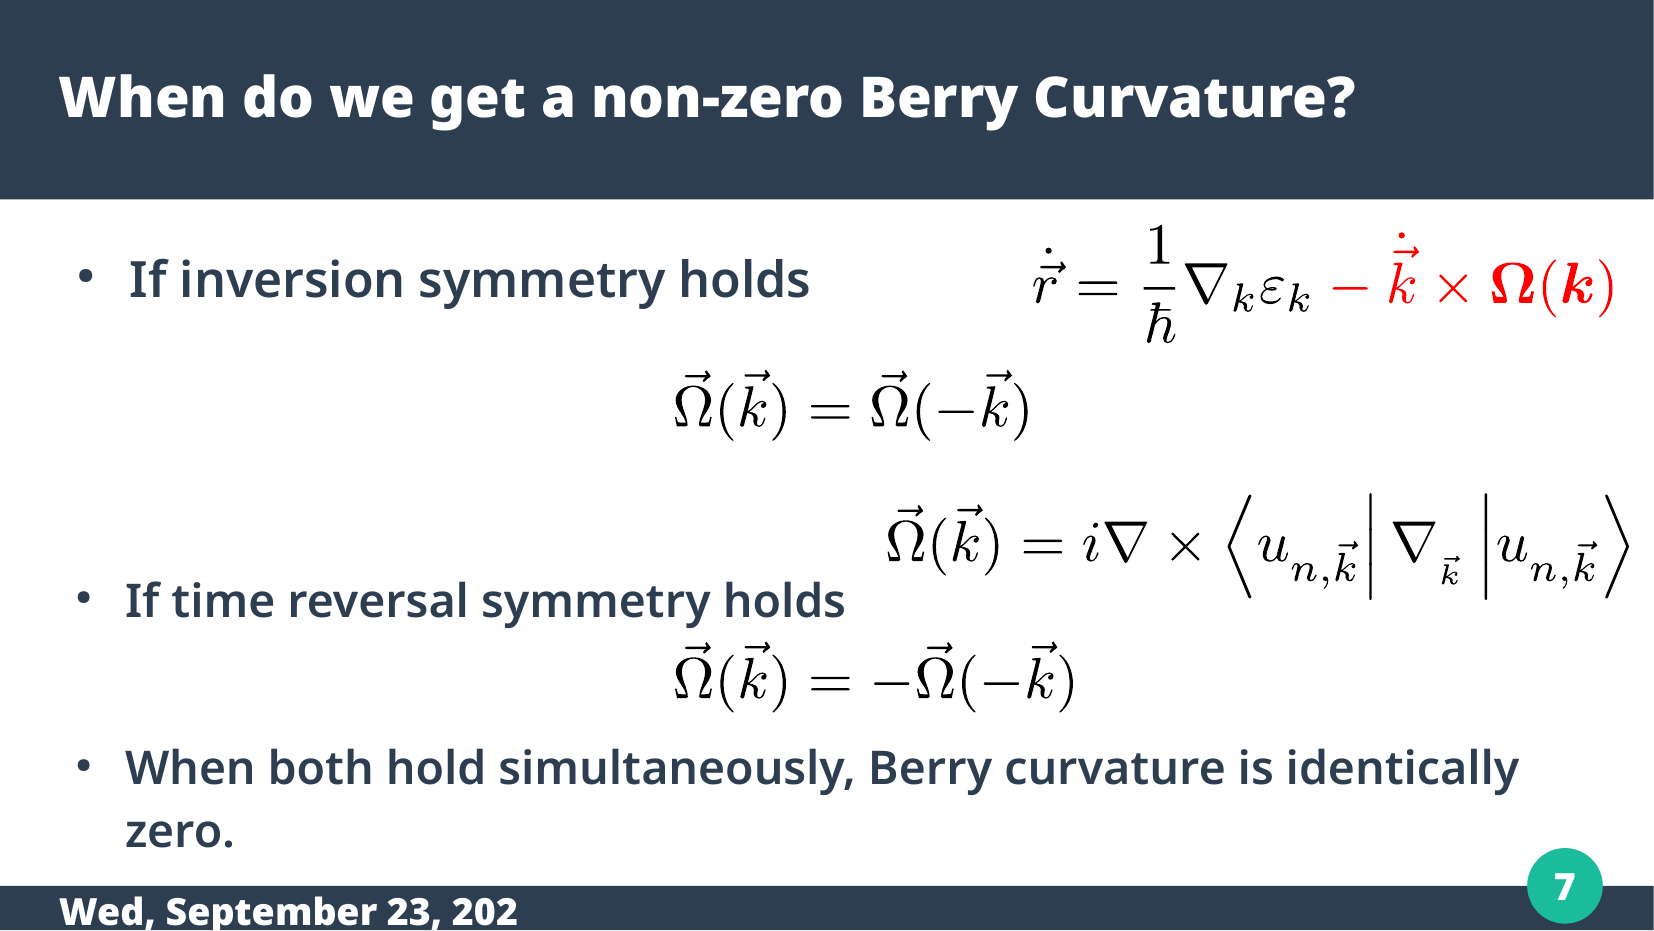

# When do we get a non-zero Berry Curvature?
If inversion symmetry holds
If time reversal symmetry holds
When both hold simultaneously, Berry curvature is identically zero.